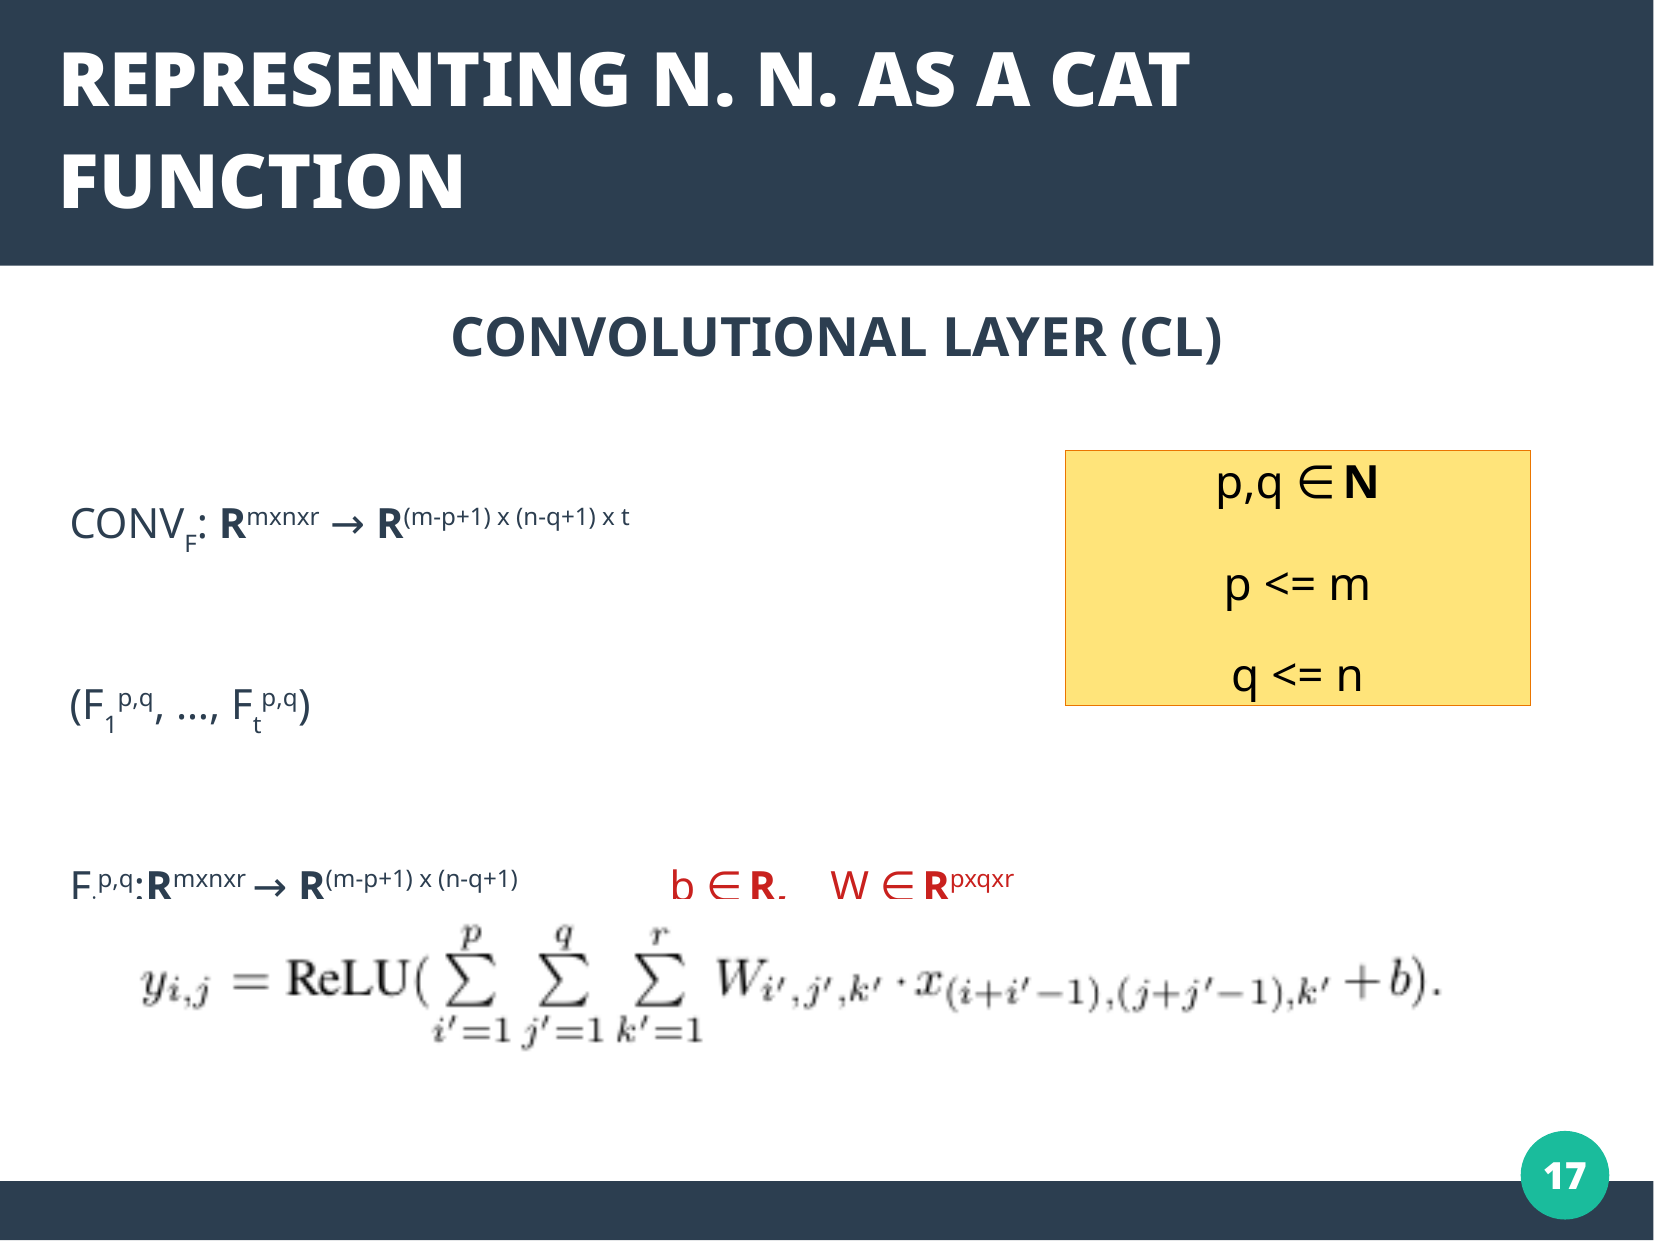

# REPRESENTING N. N. AS A CAT FUNCTION
CONVOLUTIONAL LAYER (CL)
CONVF: Rmxnxr → R(m-p+1) x (n-q+1) x t
(F1p,q, …, Ftp,q)
Fip,q:Rmxnxr → R(m-p+1) x (n-q+1)			b ∈ R,	 W ∈ Rpxqxr
p,q ∈ N
p <= m
q <= n
17